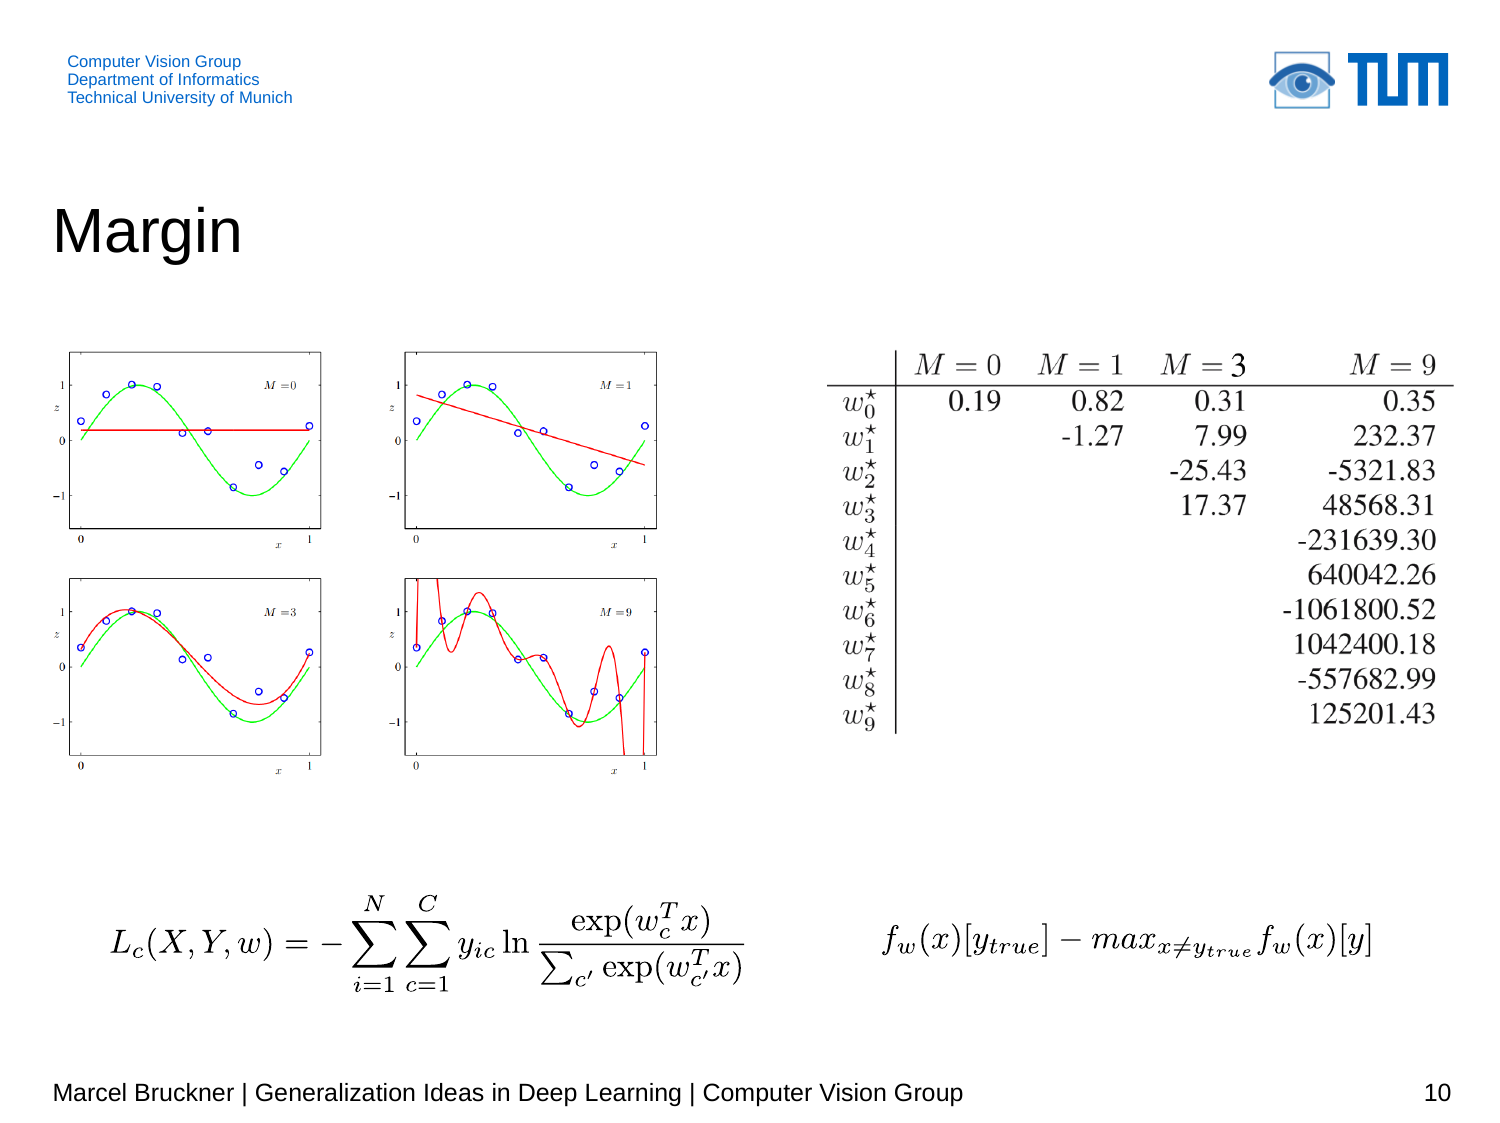

# Margin
Marcel Bruckner | Generalization Ideas in Deep Learning | Computer Vision Group
10